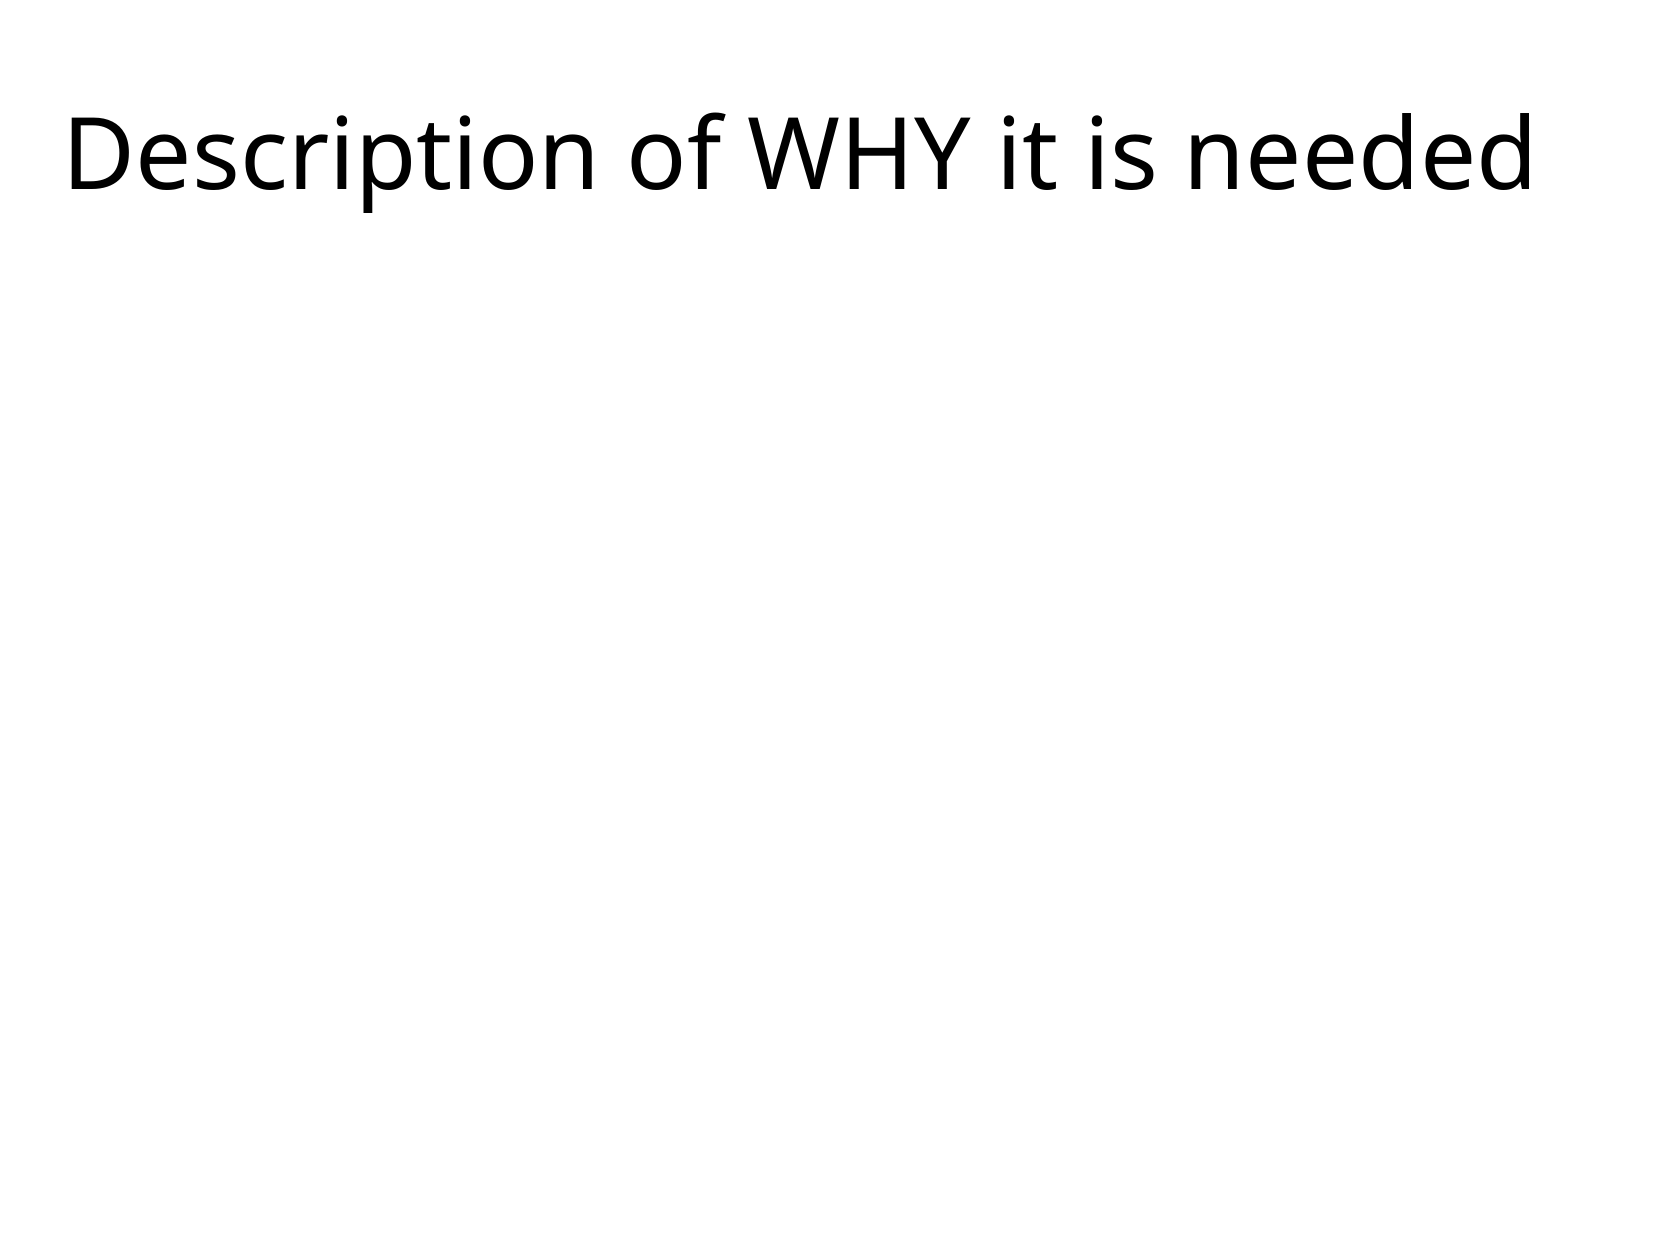

Description of WHY it is needed
2.6.20 to 2.6.24-rc8